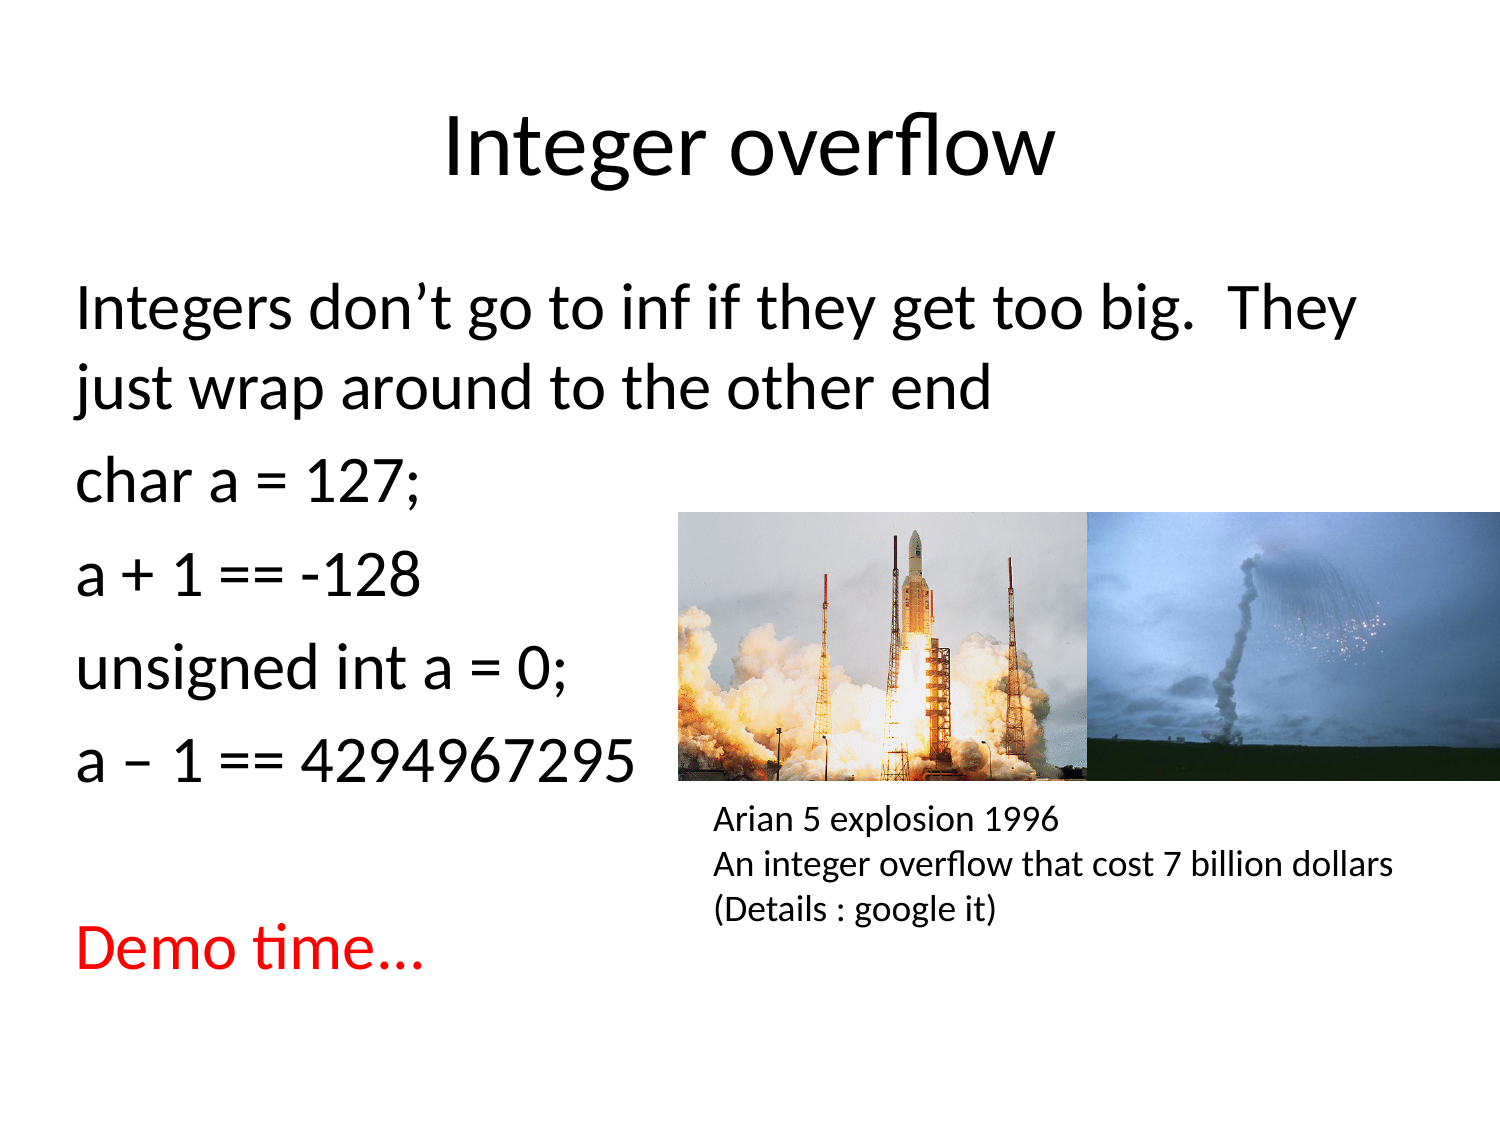

# Integer overflow
Integers don’t go to inf if they get too big. They just wrap around to the other end
char a = 127;
a + 1 == -128
unsigned int a = 0;
a – 1 == 4294967295
Demo time...
Arian 5 explosion 1996
An integer overflow that cost 7 billion dollars
(Details : google it)